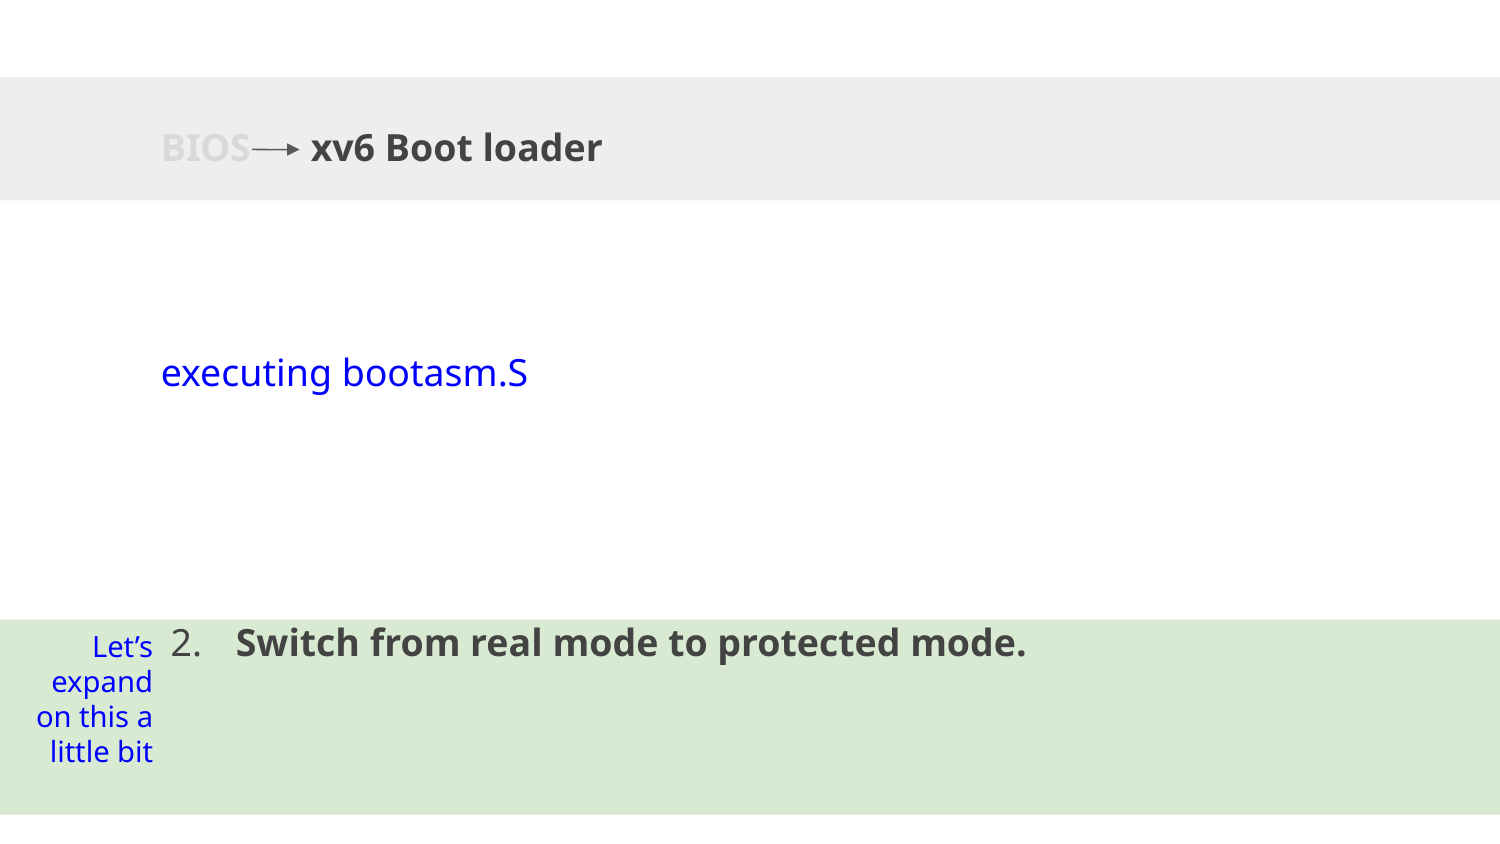

BIOS	xv6 Boot loader
2 source source file
executing bootasm.S
m.
 2. 	Switch from real mode to protected mode.
Let’s expand on this a little bit